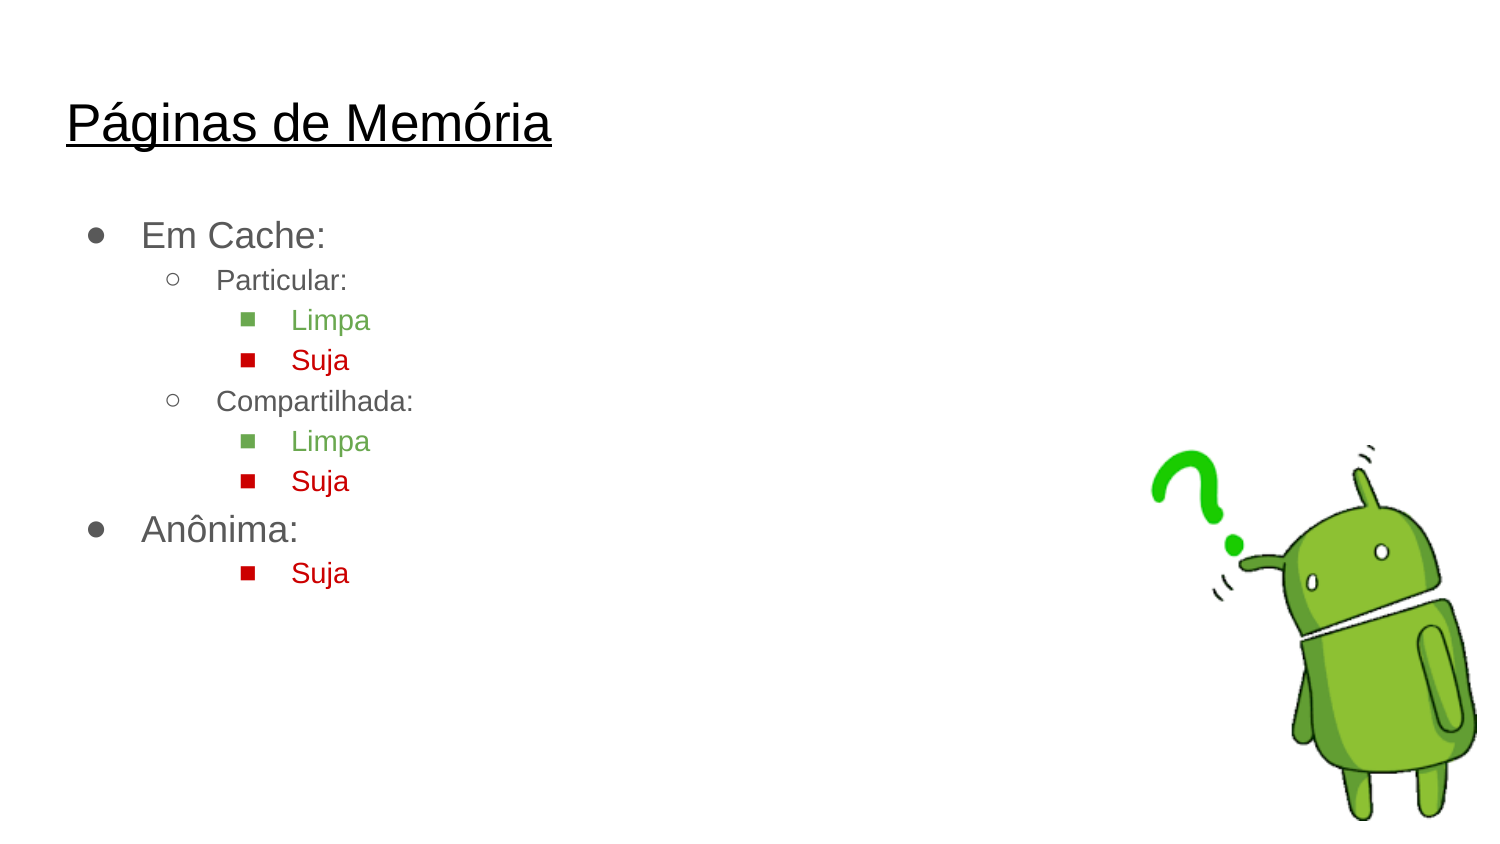

# Páginas de Memória
Em Cache:
Particular:
Limpa
Suja
Compartilhada:
Limpa
Suja
Anônima:
Suja